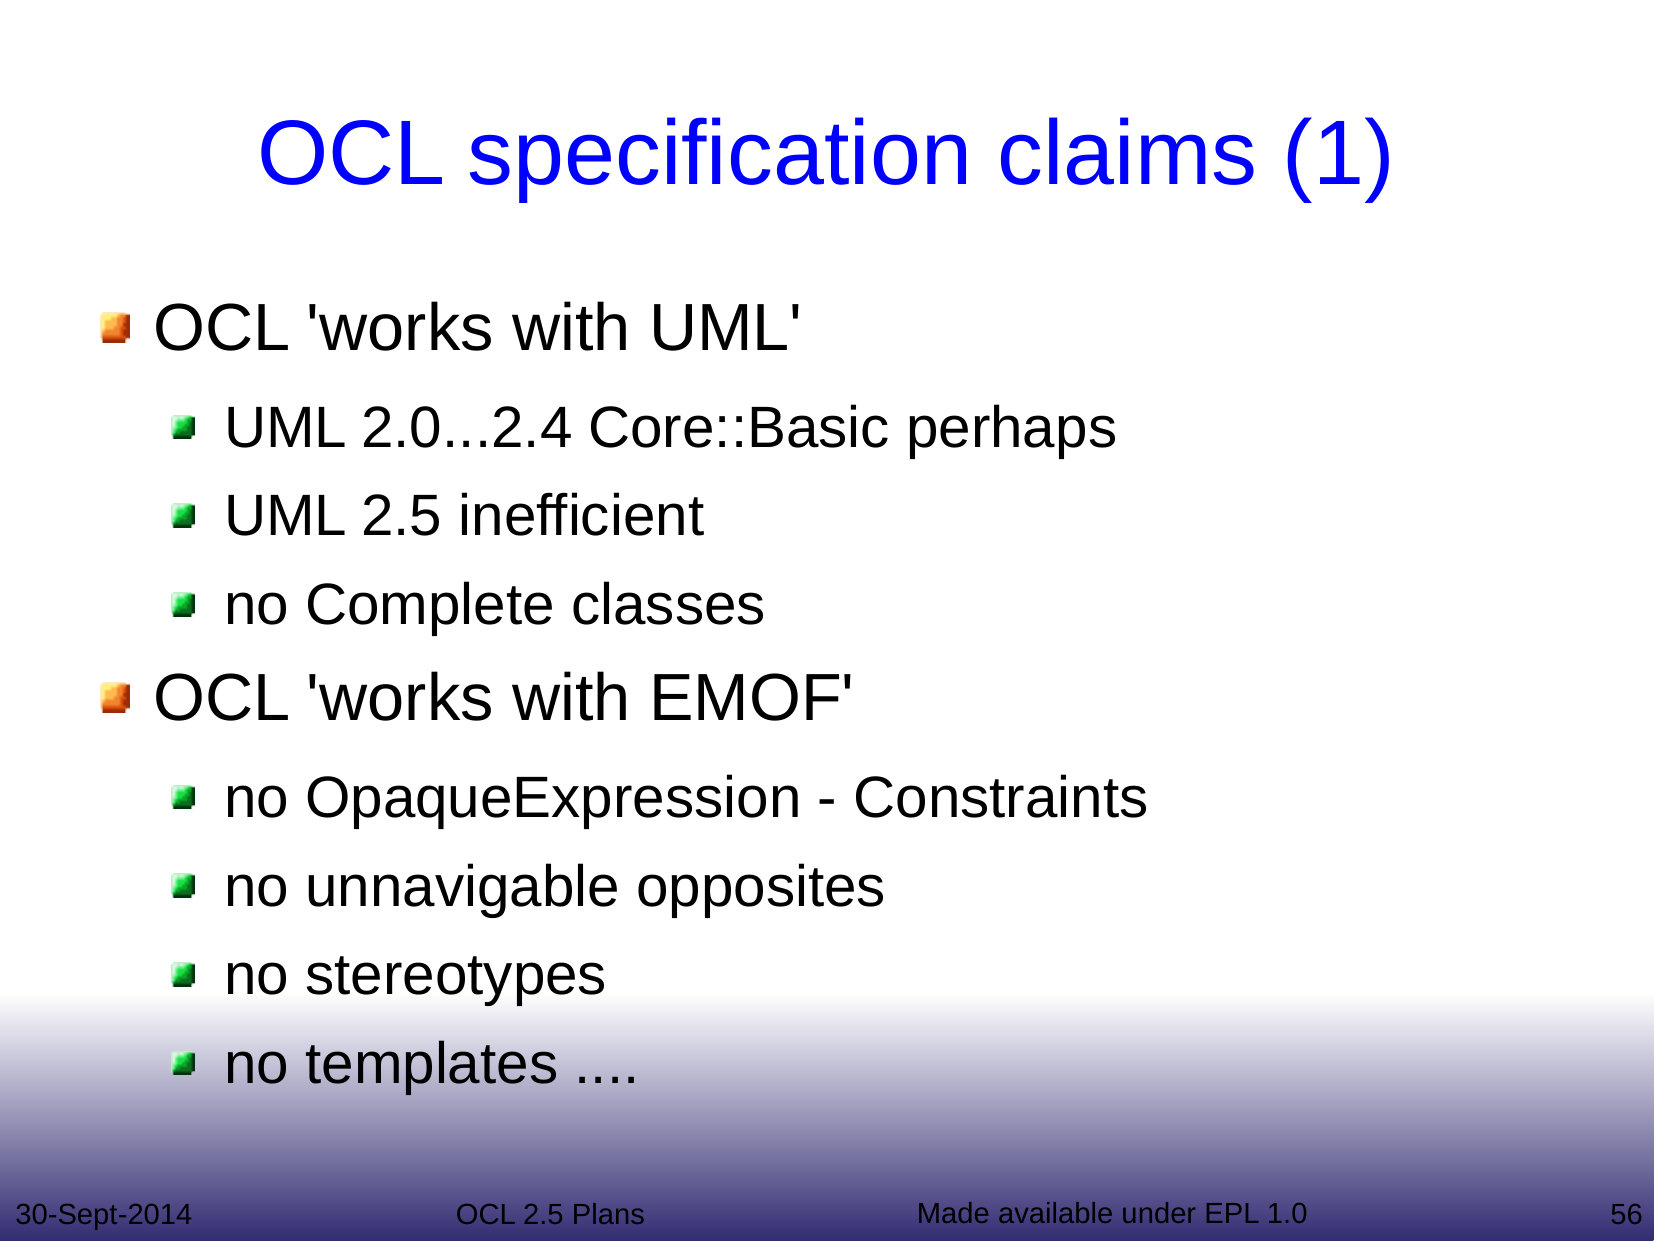

# OCL specification claims (1)
OCL 'works with UML'
UML 2.0...2.4 Core::Basic perhaps
UML 2.5 inefficient
no Complete classes
OCL 'works with EMOF'
no OpaqueExpression - Constraints
no unnavigable opposites
no stereotypes
no templates ....
30-Sept-2014
OCL 2.5 Plans
56